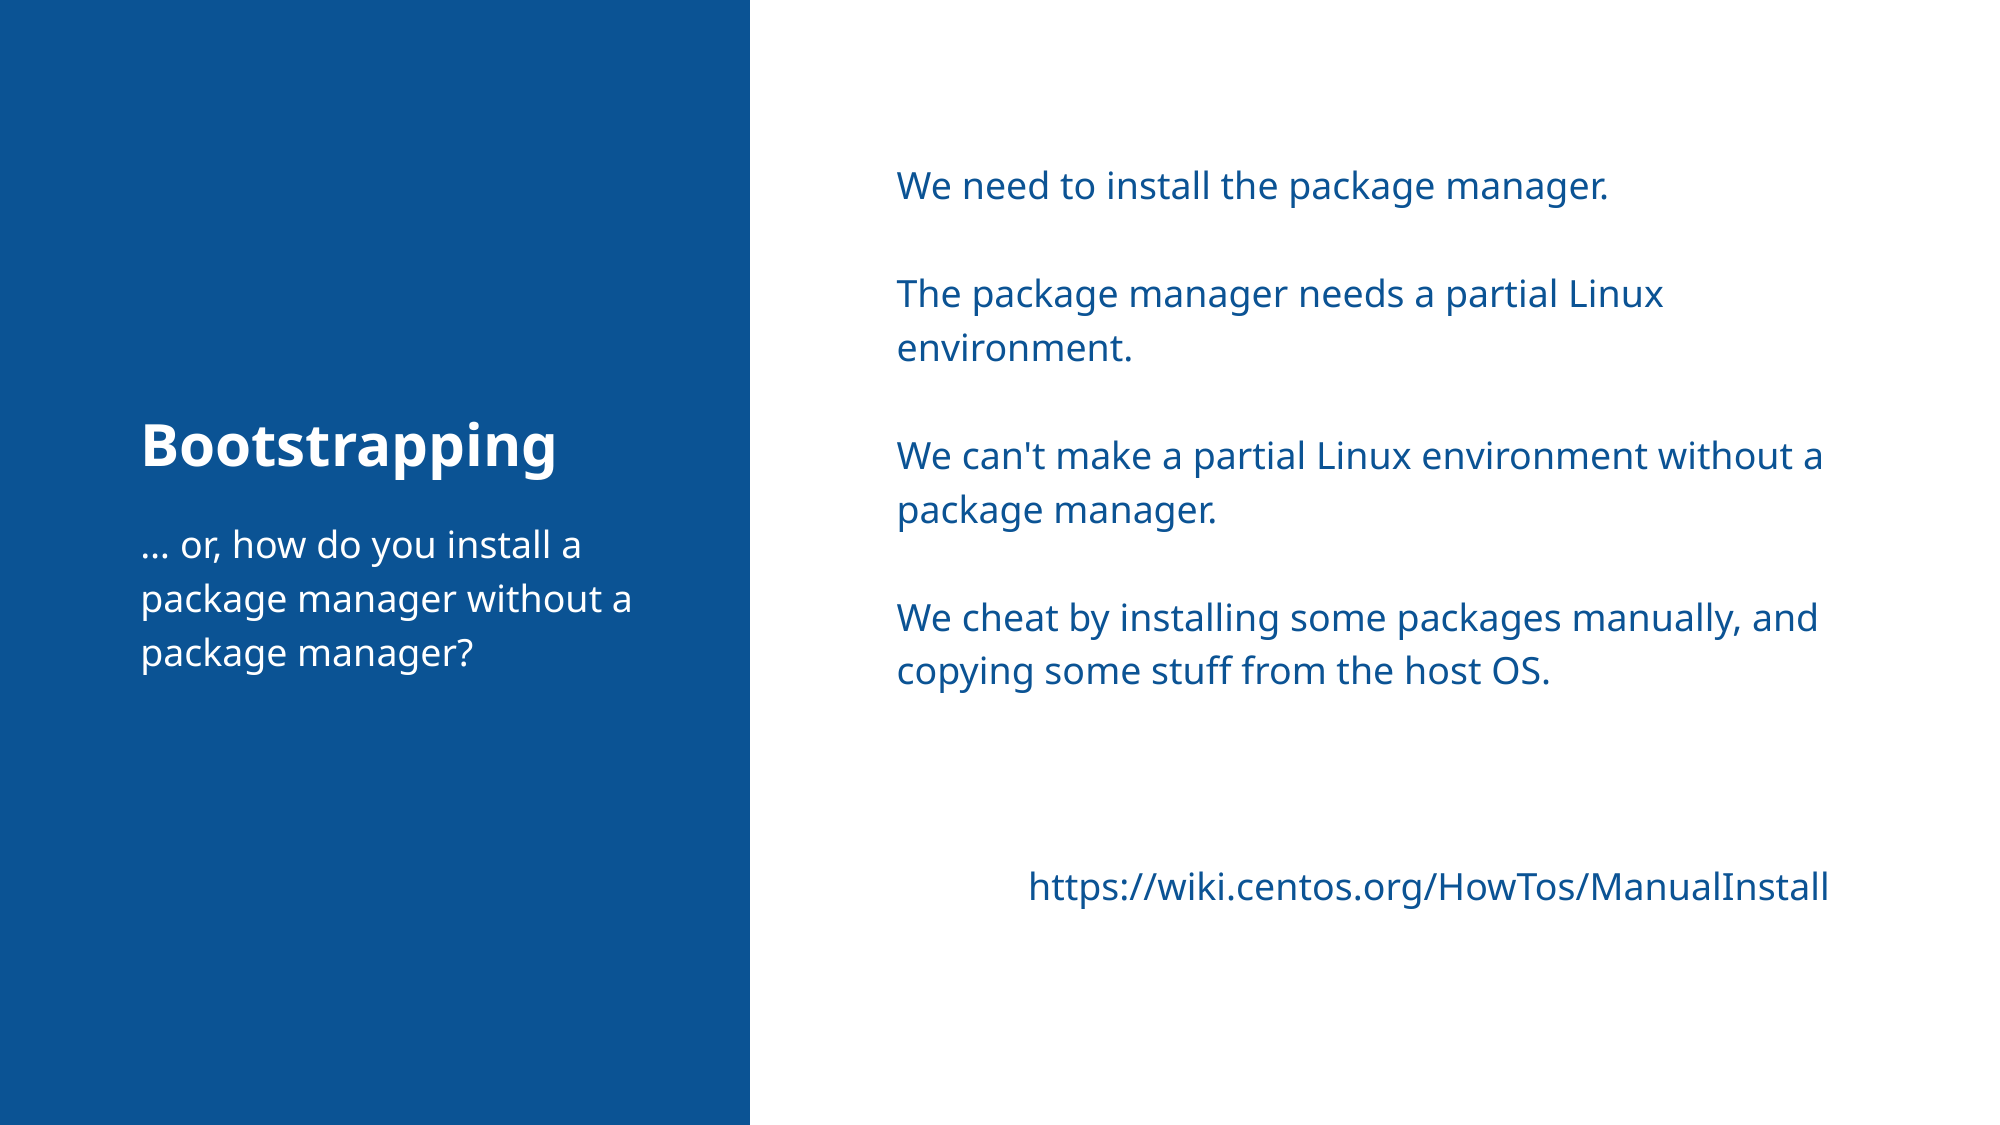

We need to install the package manager.
The package manager needs a partial Linux environment.
We can't make a partial Linux environment without a package manager.
We cheat by installing some packages manually, and copying some stuff from the host OS.
https://wiki.centos.org/HowTos/ManualInstall
Bootstrapping
… or, how do you install a package manager without a package manager?